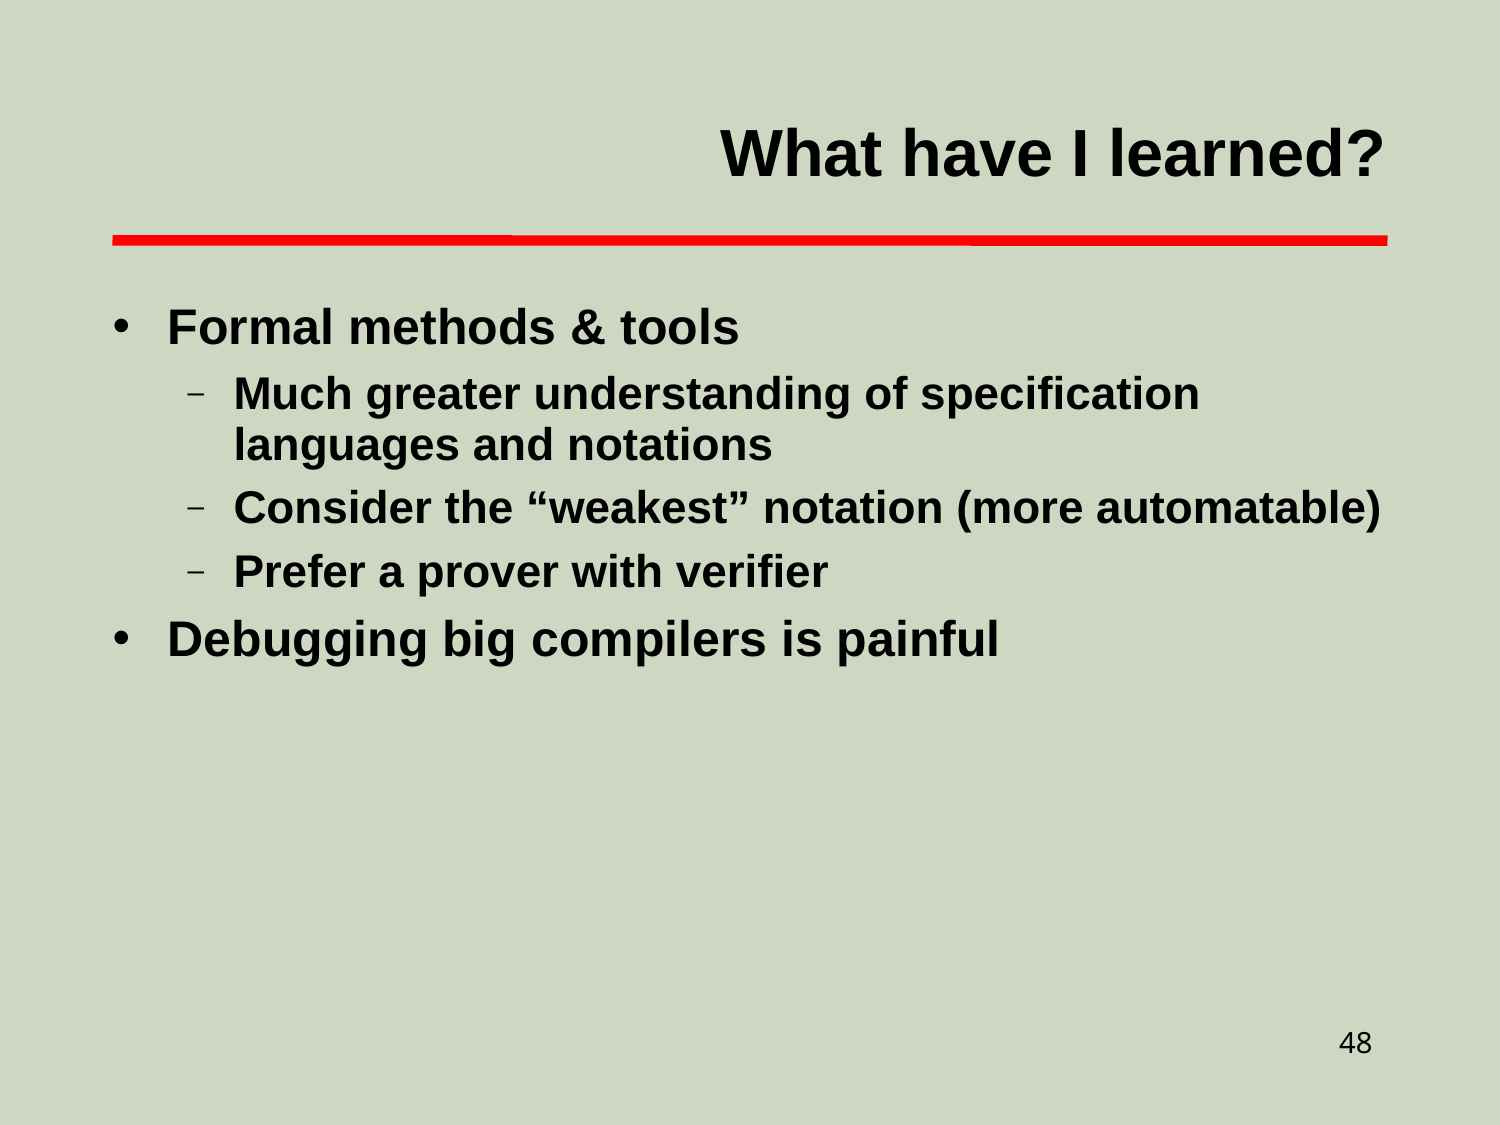

# What have I learned?
Formal methods & tools
Much greater understanding of specification languages and notations
Consider the “weakest” notation (more automatable)
Prefer a prover with verifier
Debugging big compilers is painful